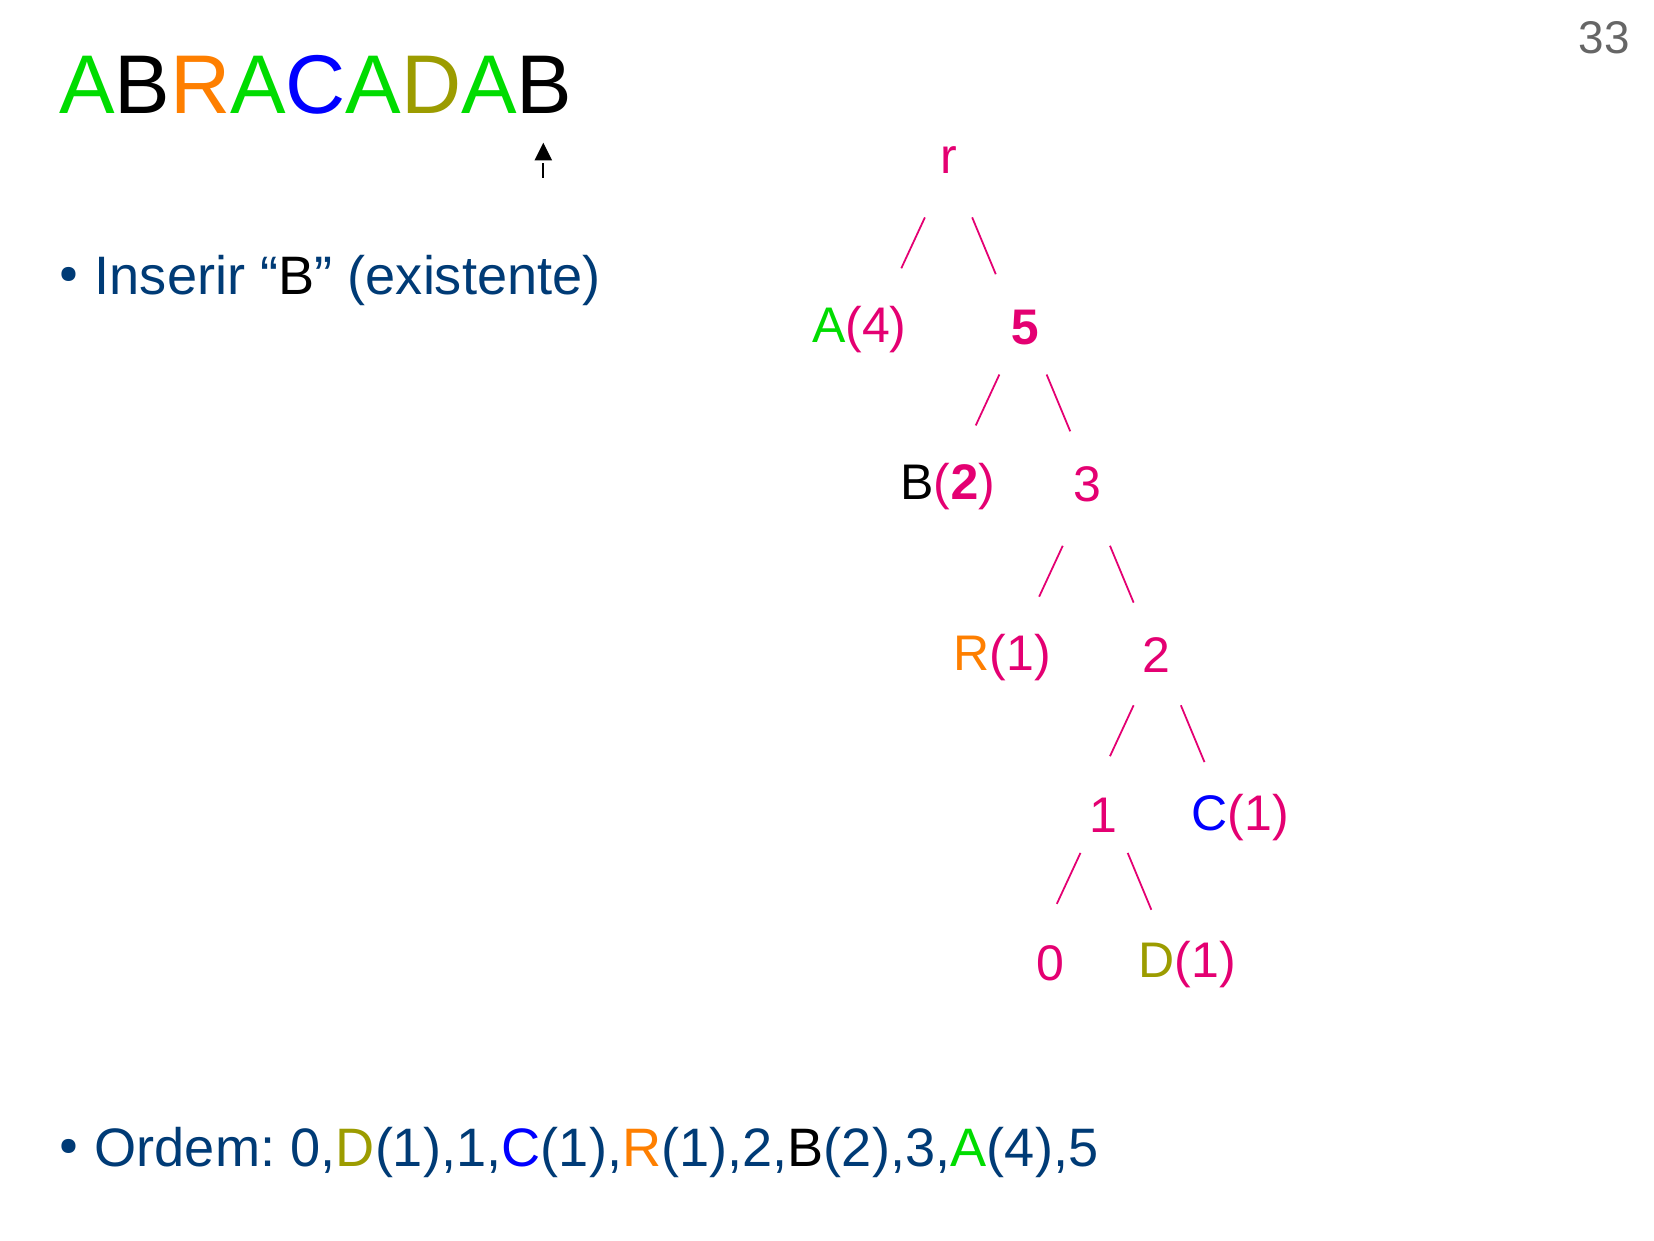

33
ABRACADAB
r
# Inserir “B” (existente)
Ordem: 0,D(1),1,C(1),R(1),2,B(2),3,A(4),5
A(4)
5
B(2)
3
R(1)
2
C(1)
1
D(1)
0